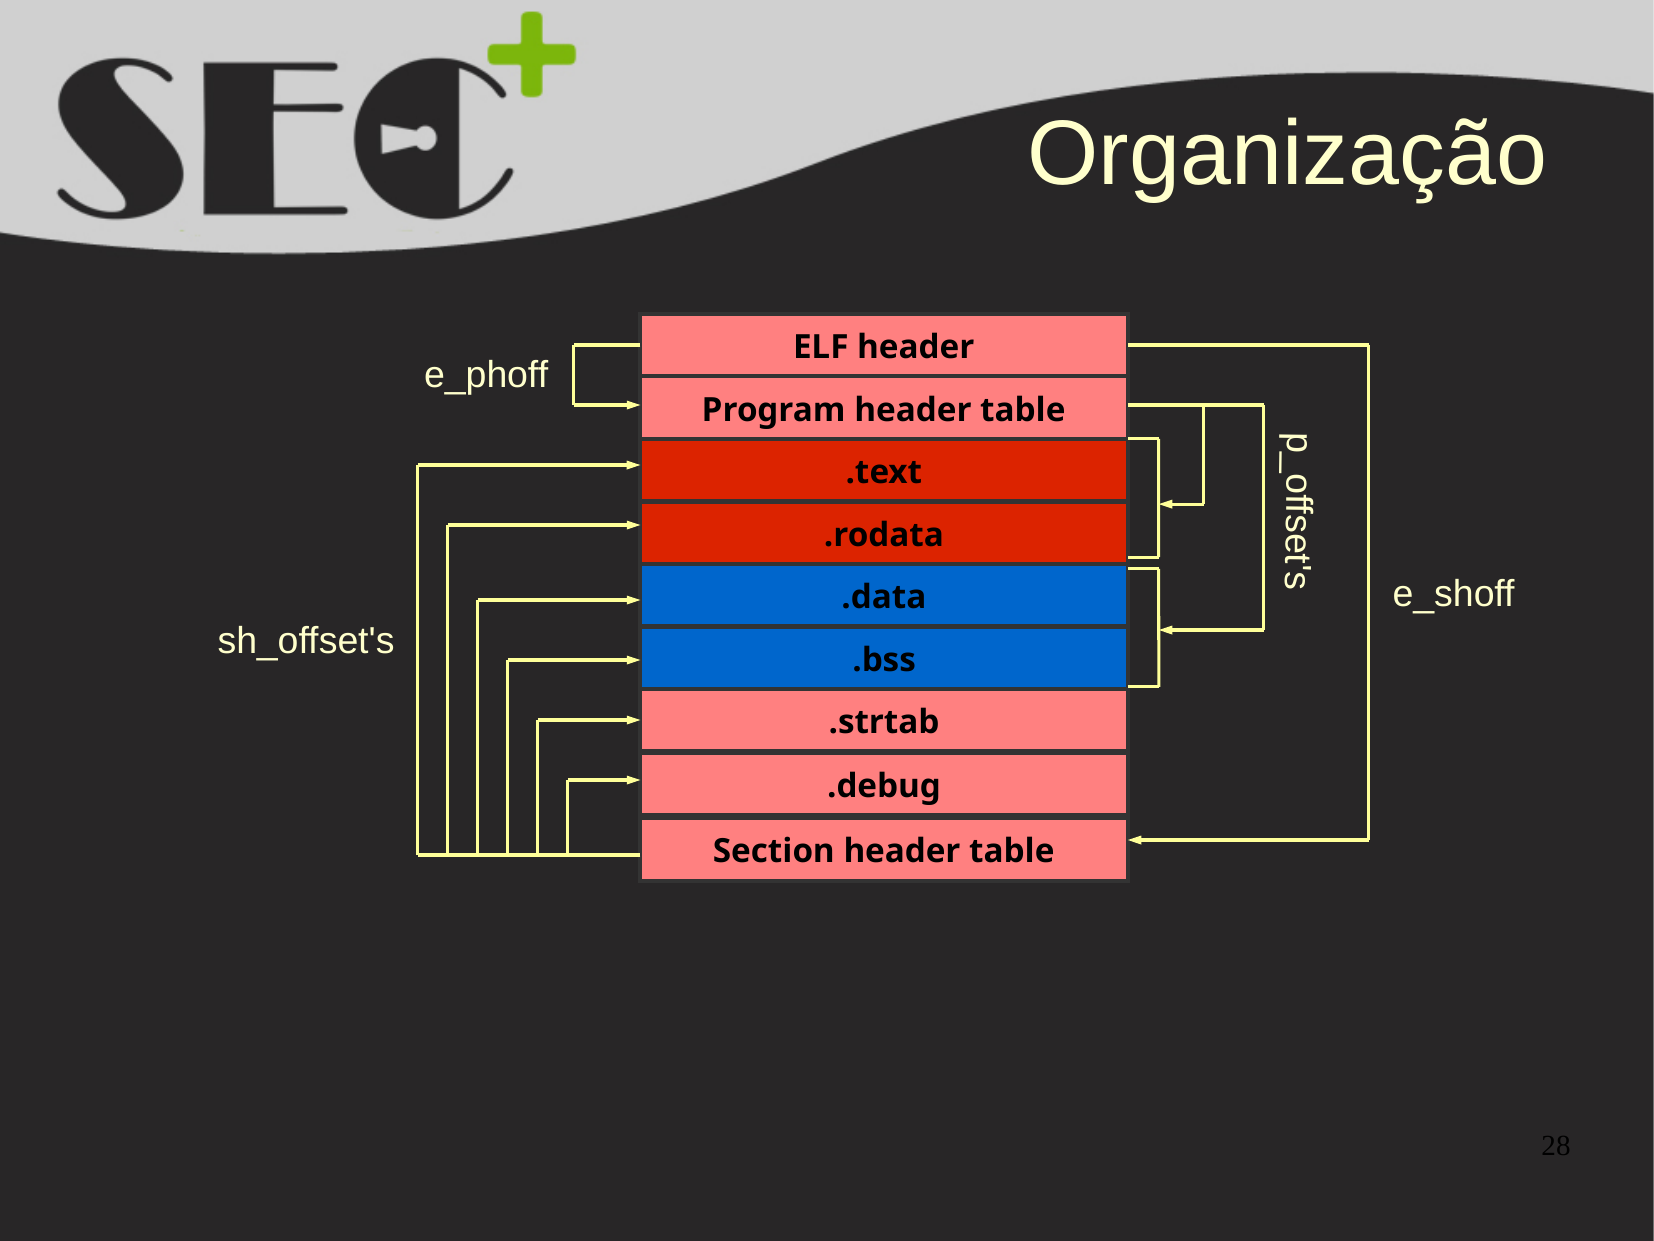

# Organização
ELF header
e_phoff
Program header table
.text
p_offset's
.rodata
e_shoff
.data
sh_offset's
.bss
.strtab
.debug
Section header table
28